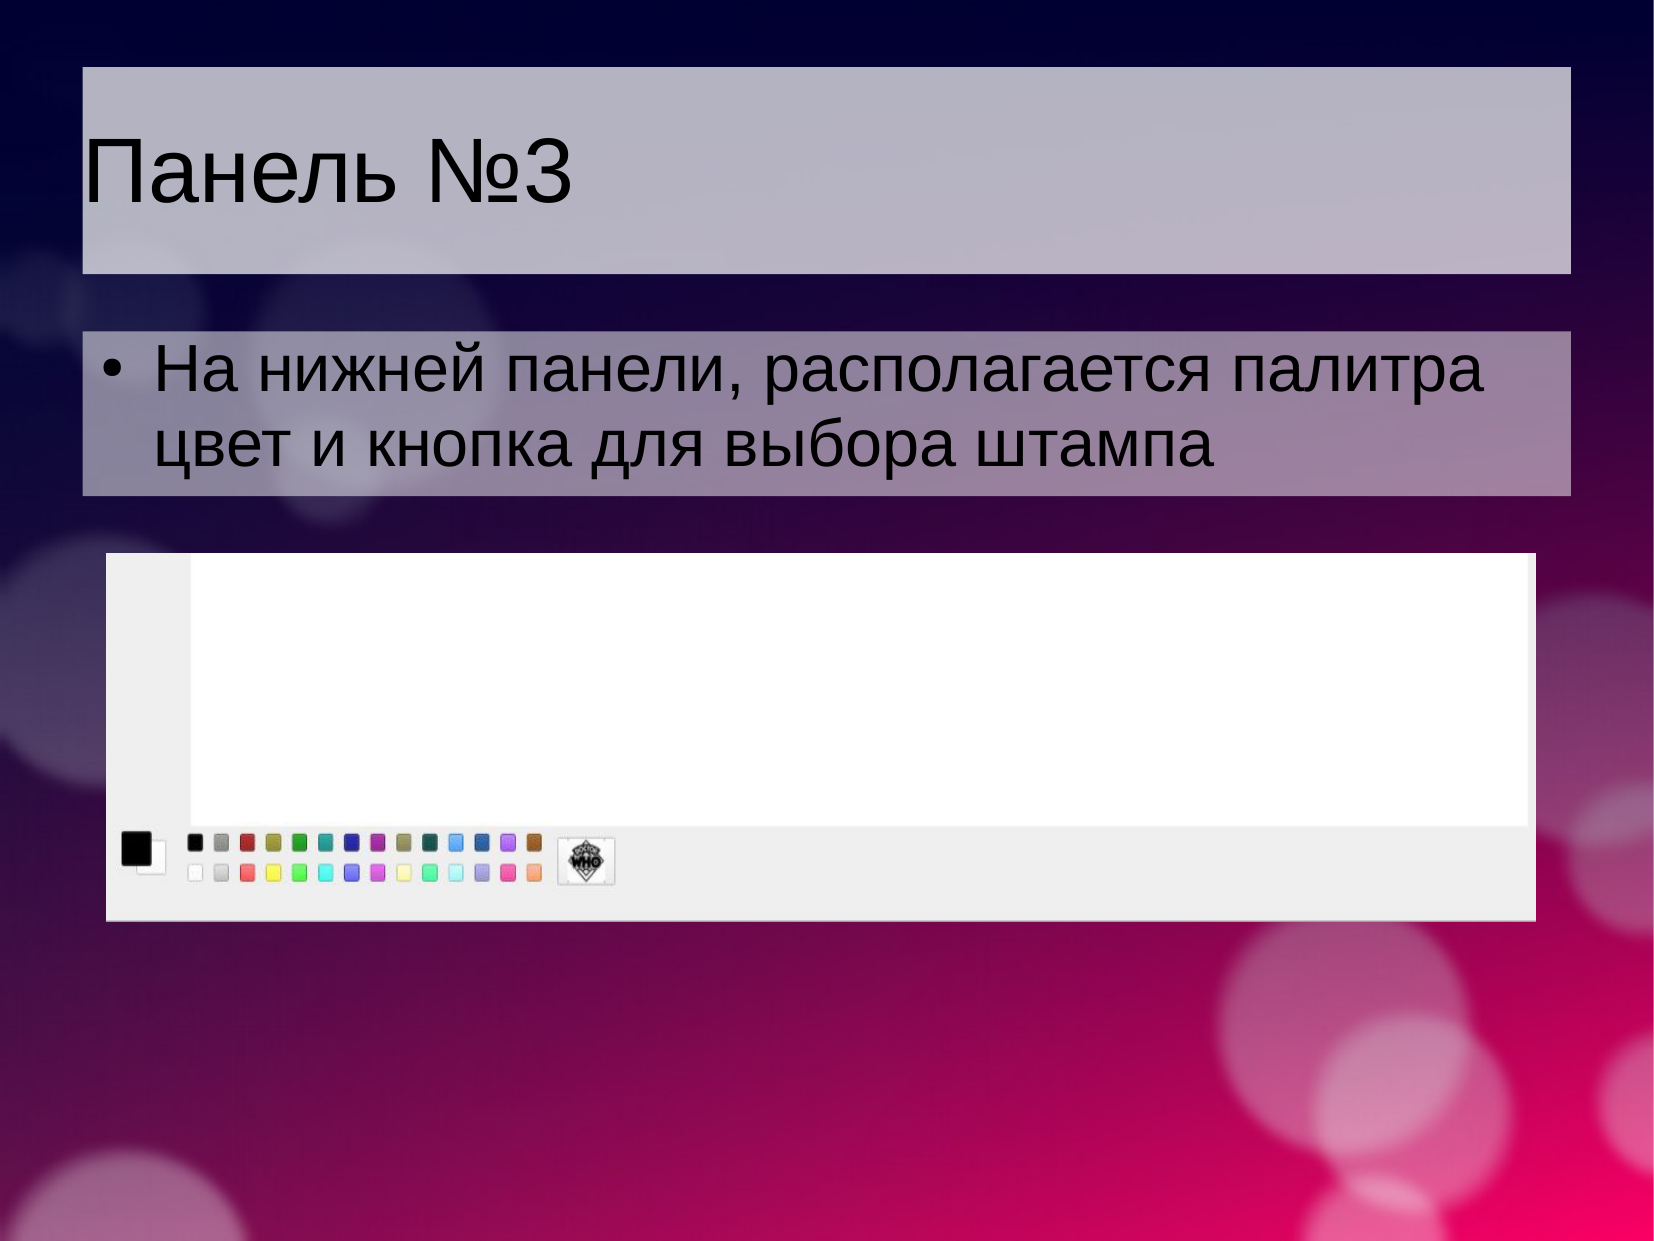

# Панель №3
На нижней панели, располагается палитра цвет и кнопка для выбора штампа